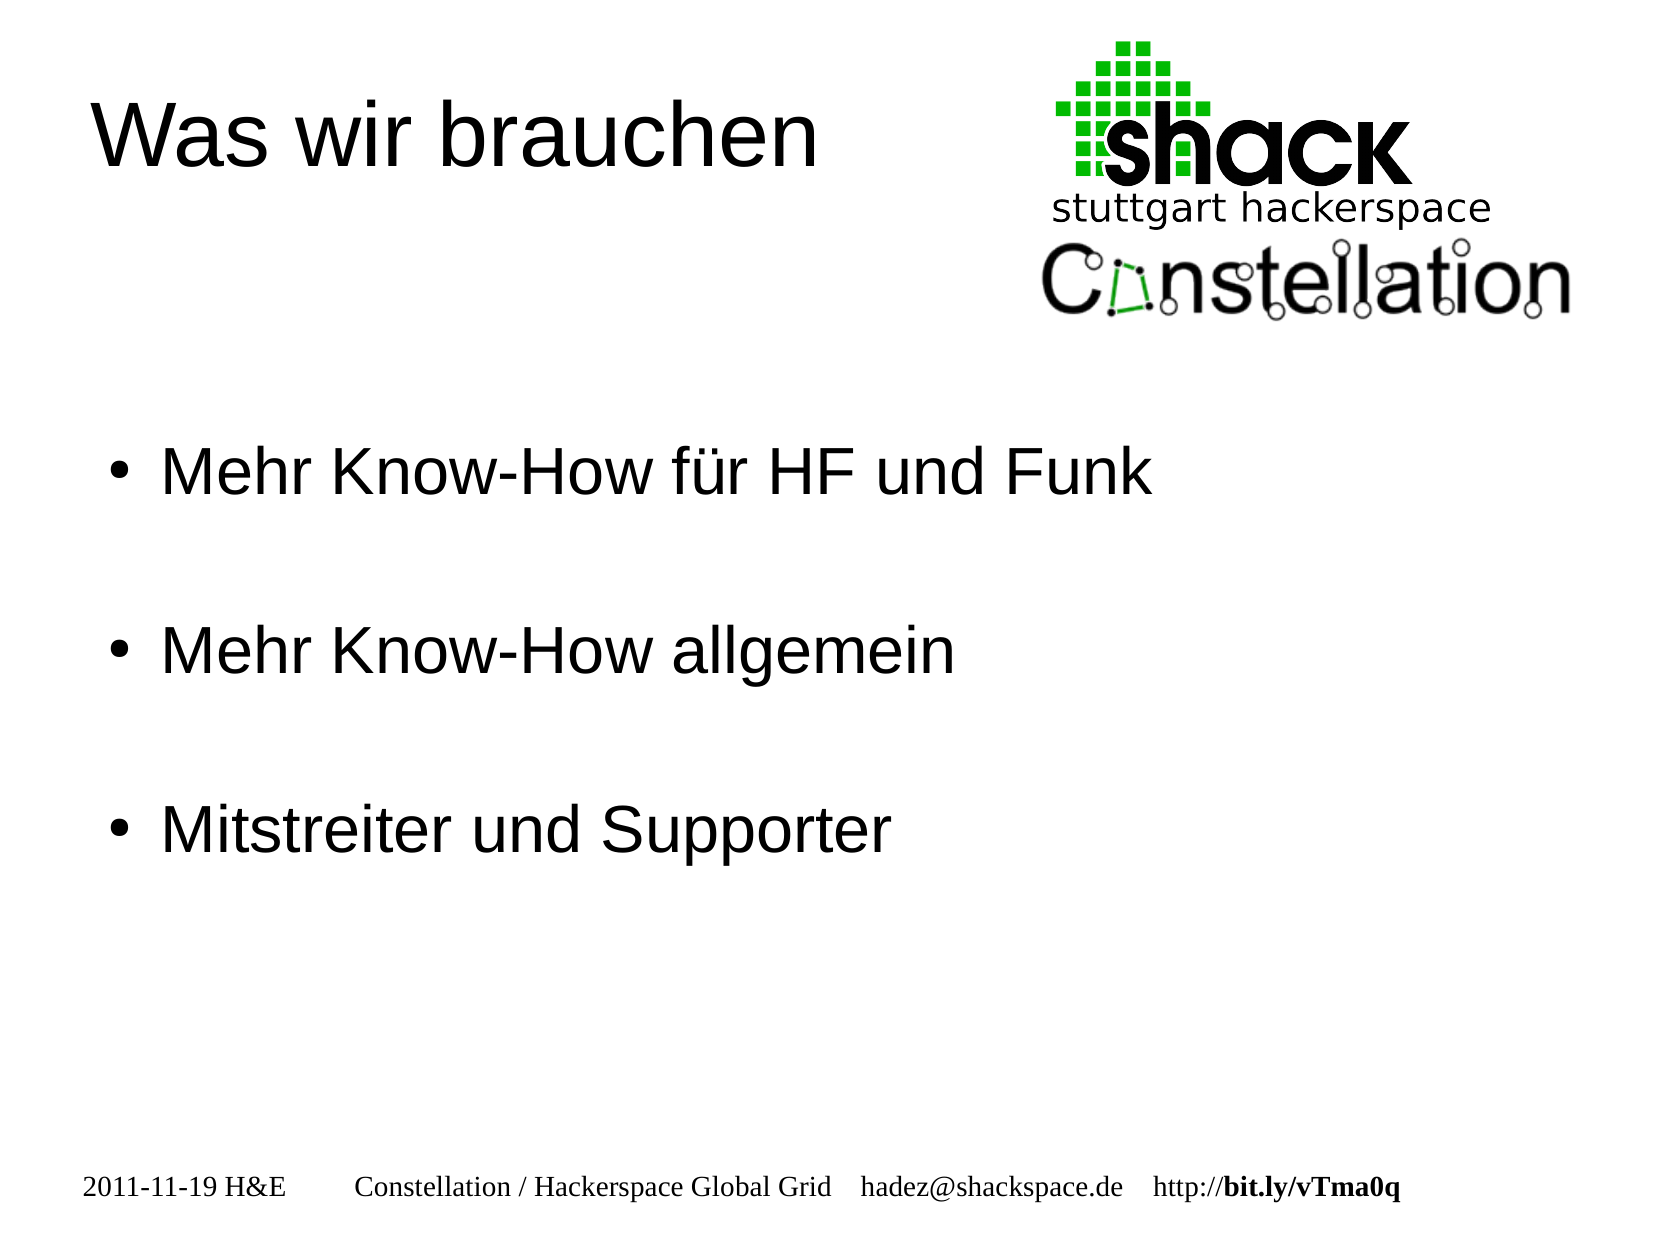

# Was wir brauchen
Mehr Know-How für HF und Funk
Mehr Know-How allgemein
Mitstreiter und Supporter